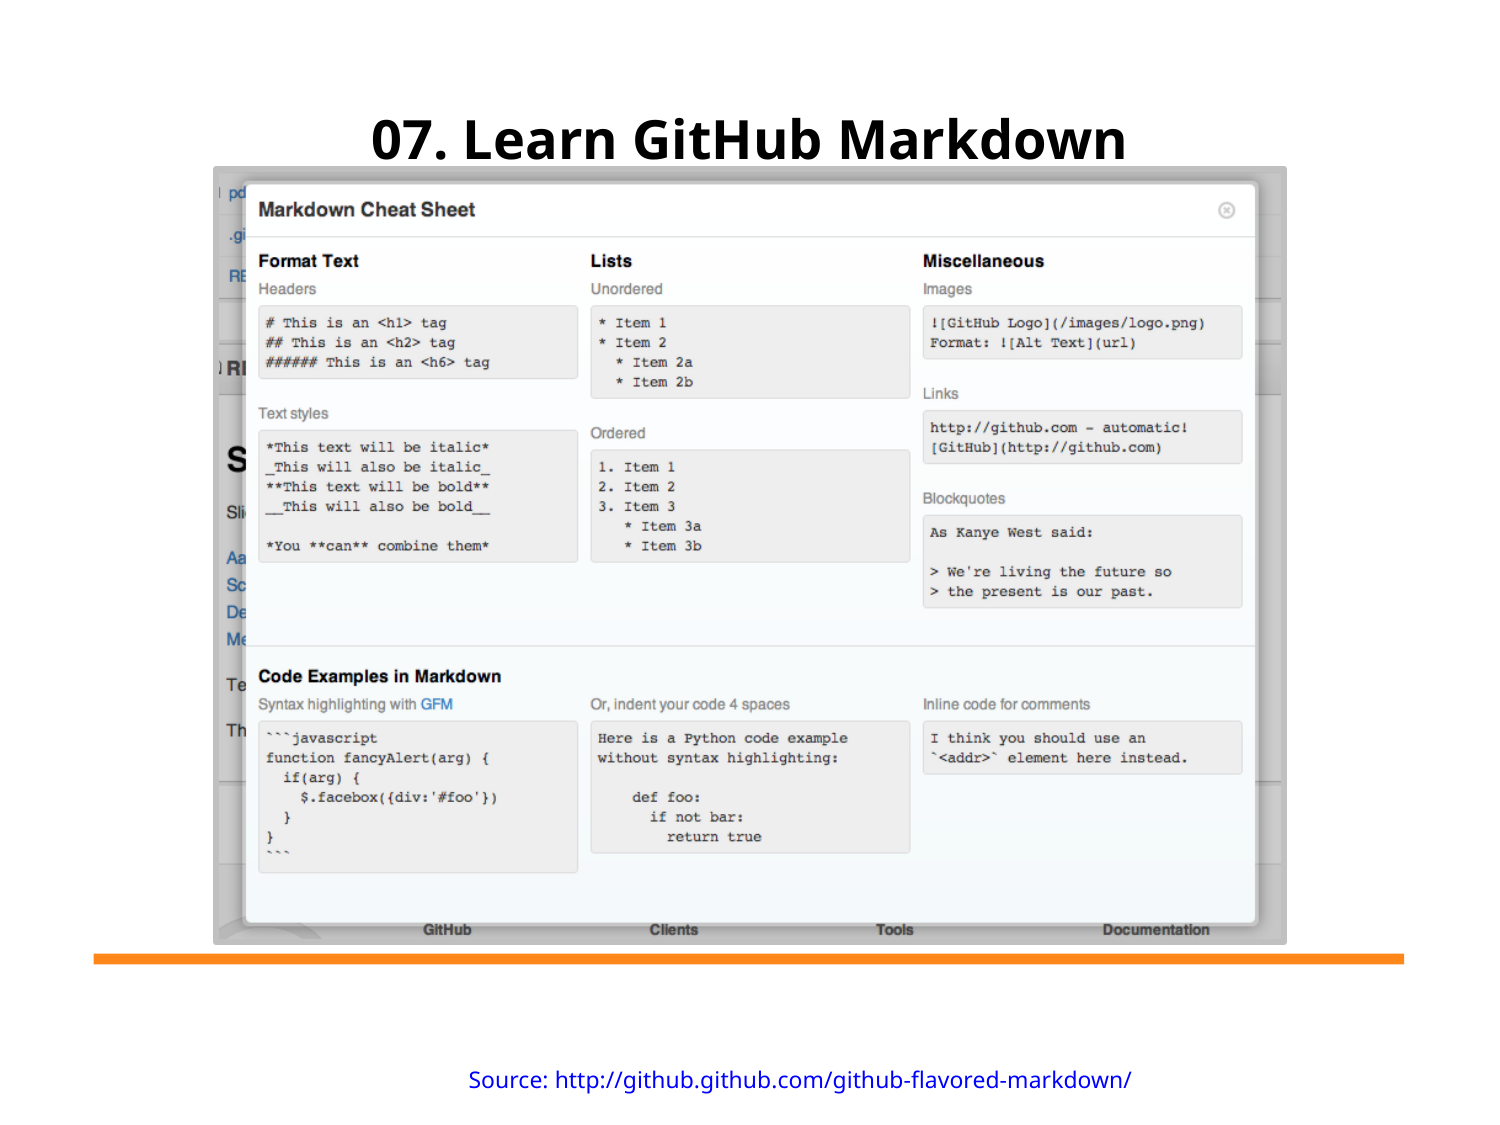

# 07. Learn GitHub Markdown
Source: http://github.github.com/github-flavored-markdown/